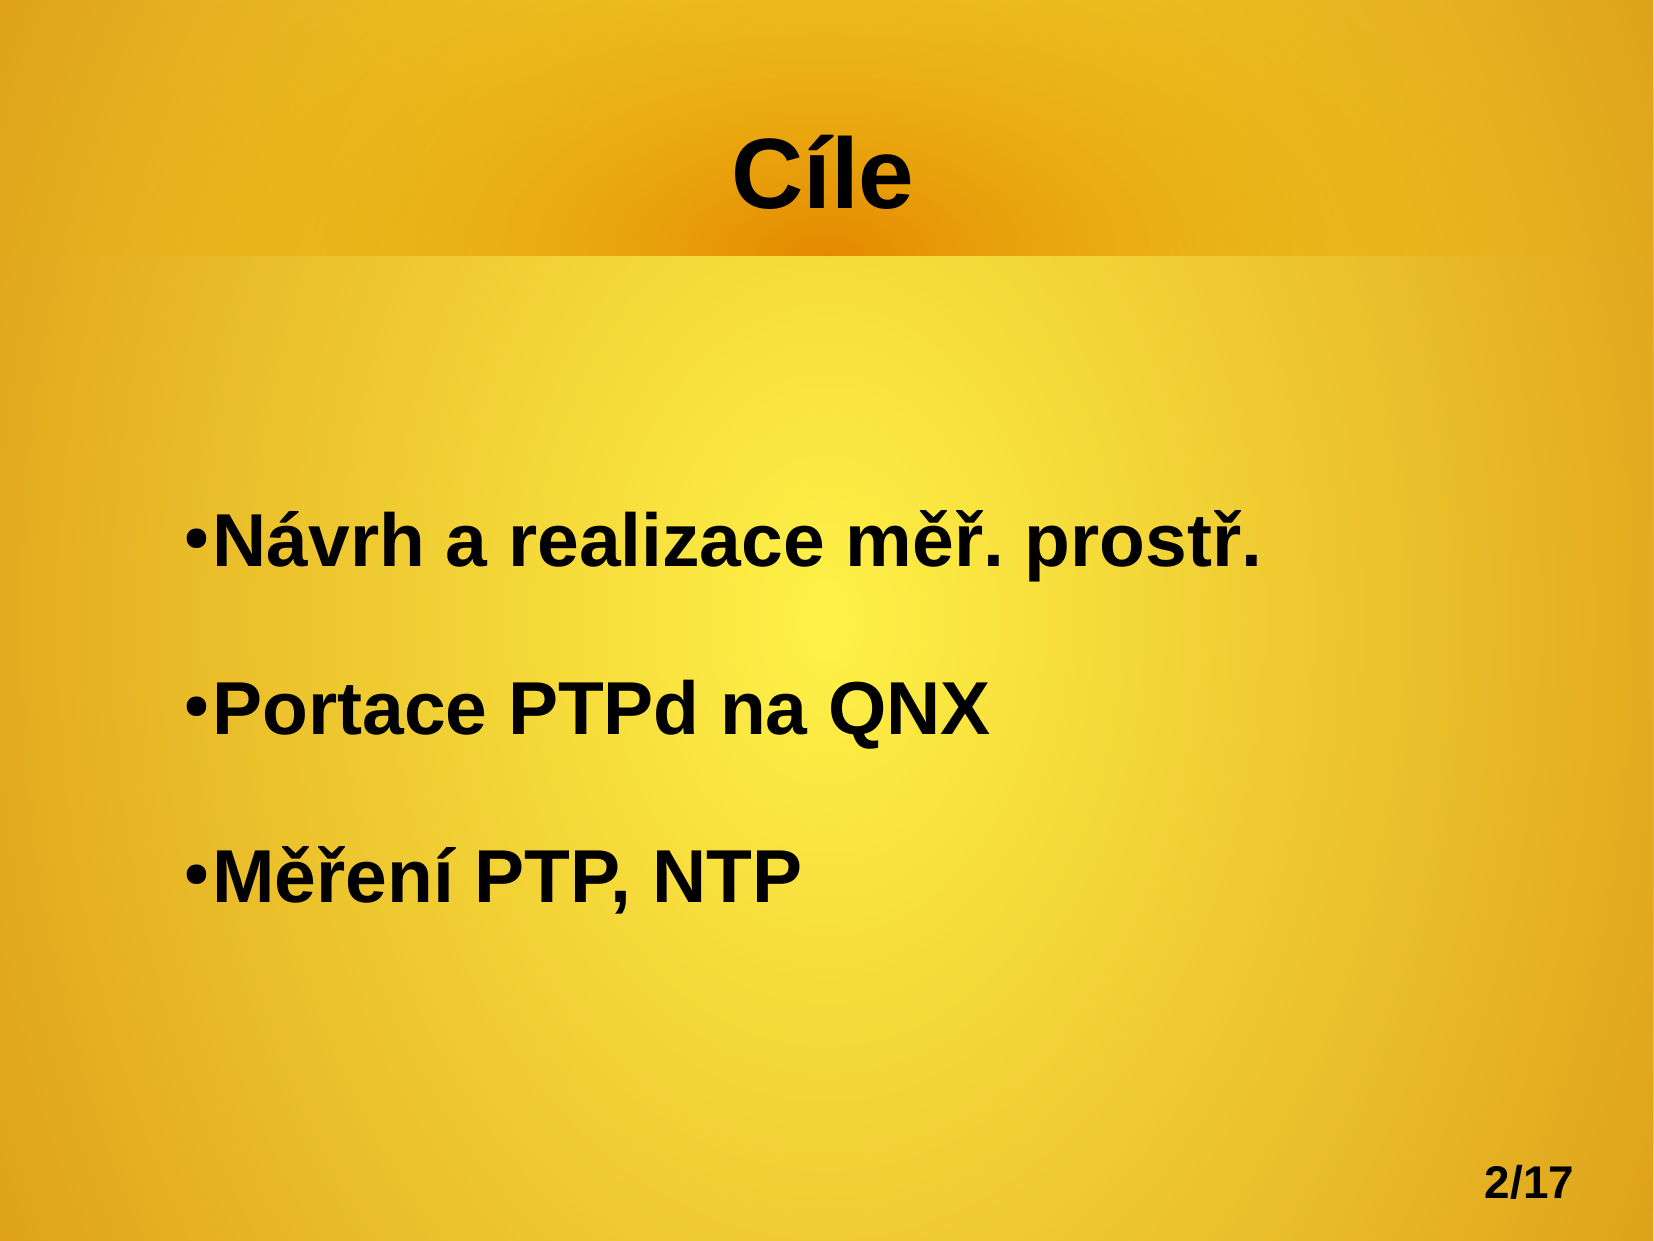

# Cíle
Návrh a realizace měř. prostř.
Portace PTPd na QNX
Měření PTP, NTP